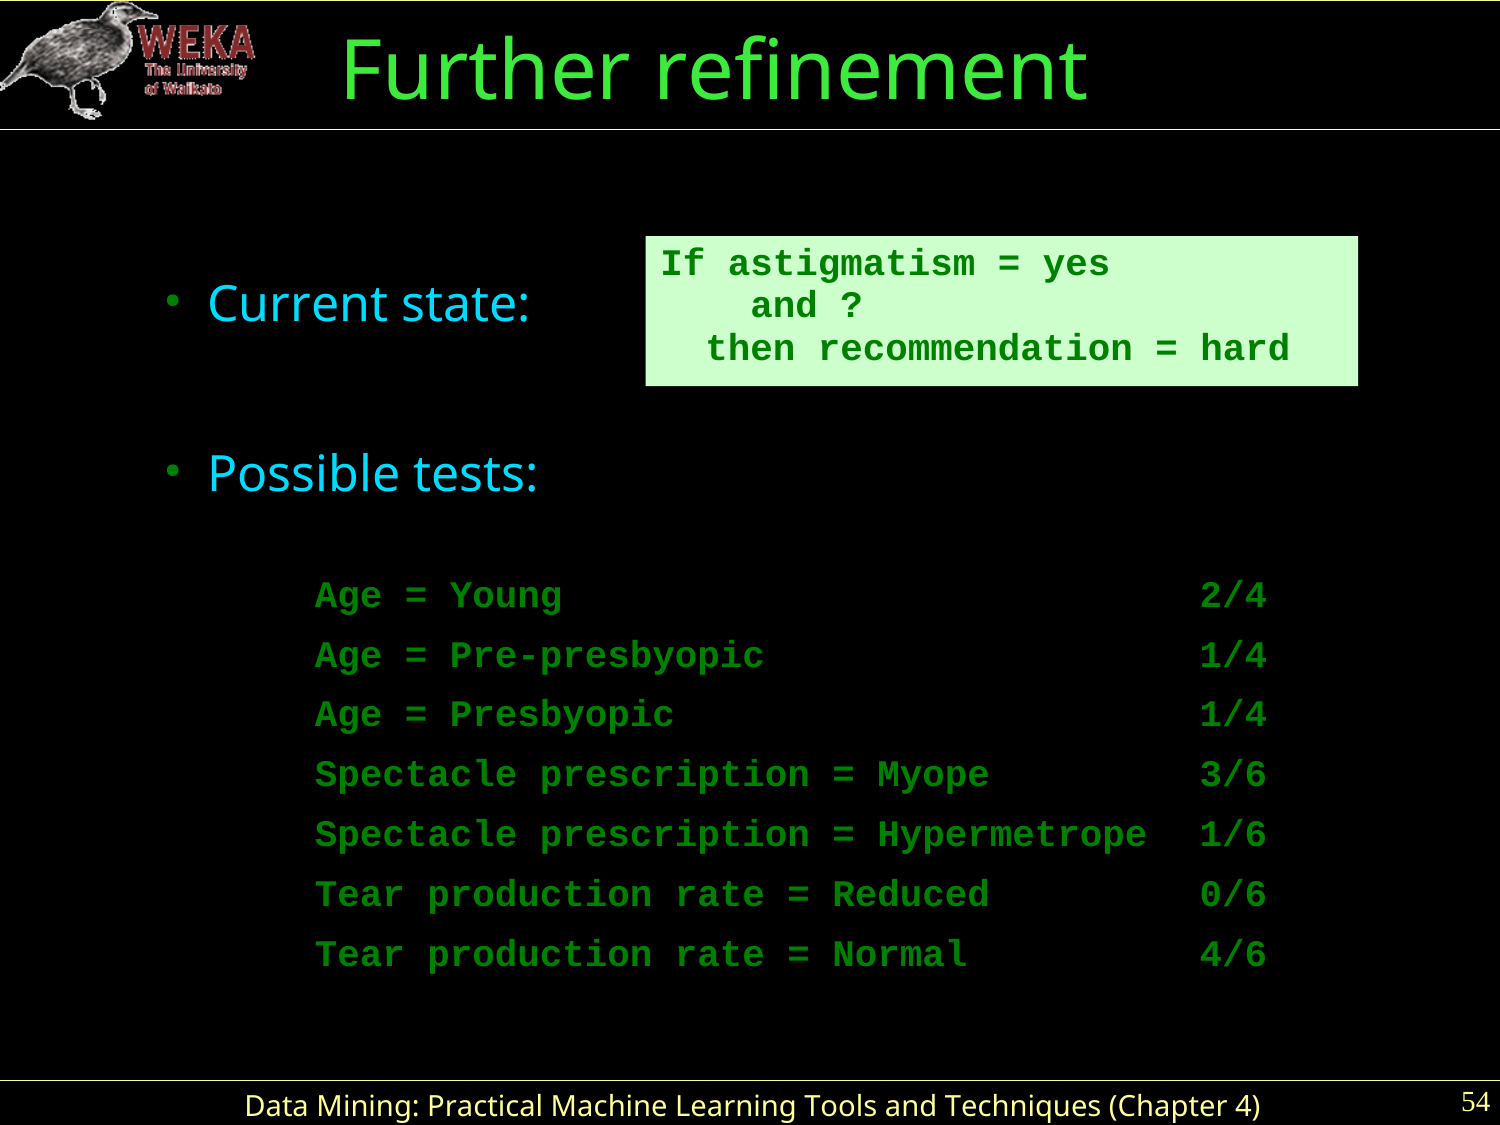

# Further refinement
If astigmatism = yes
 and ?
 then recommendation = hard
Current state:
Possible tests:
Age = Young
2/4
Age = Pre-presbyopic
1/4
Age = Presbyopic
1/4
Spectacle prescription = Myope
3/6
Spectacle prescription = Hypermetrope
1/6
Tear production rate = Reduced
0/6
Tear production rate = Normal
4/6
Data Mining: Practical Machine Learning Tools and Techniques (Chapter 4)
54